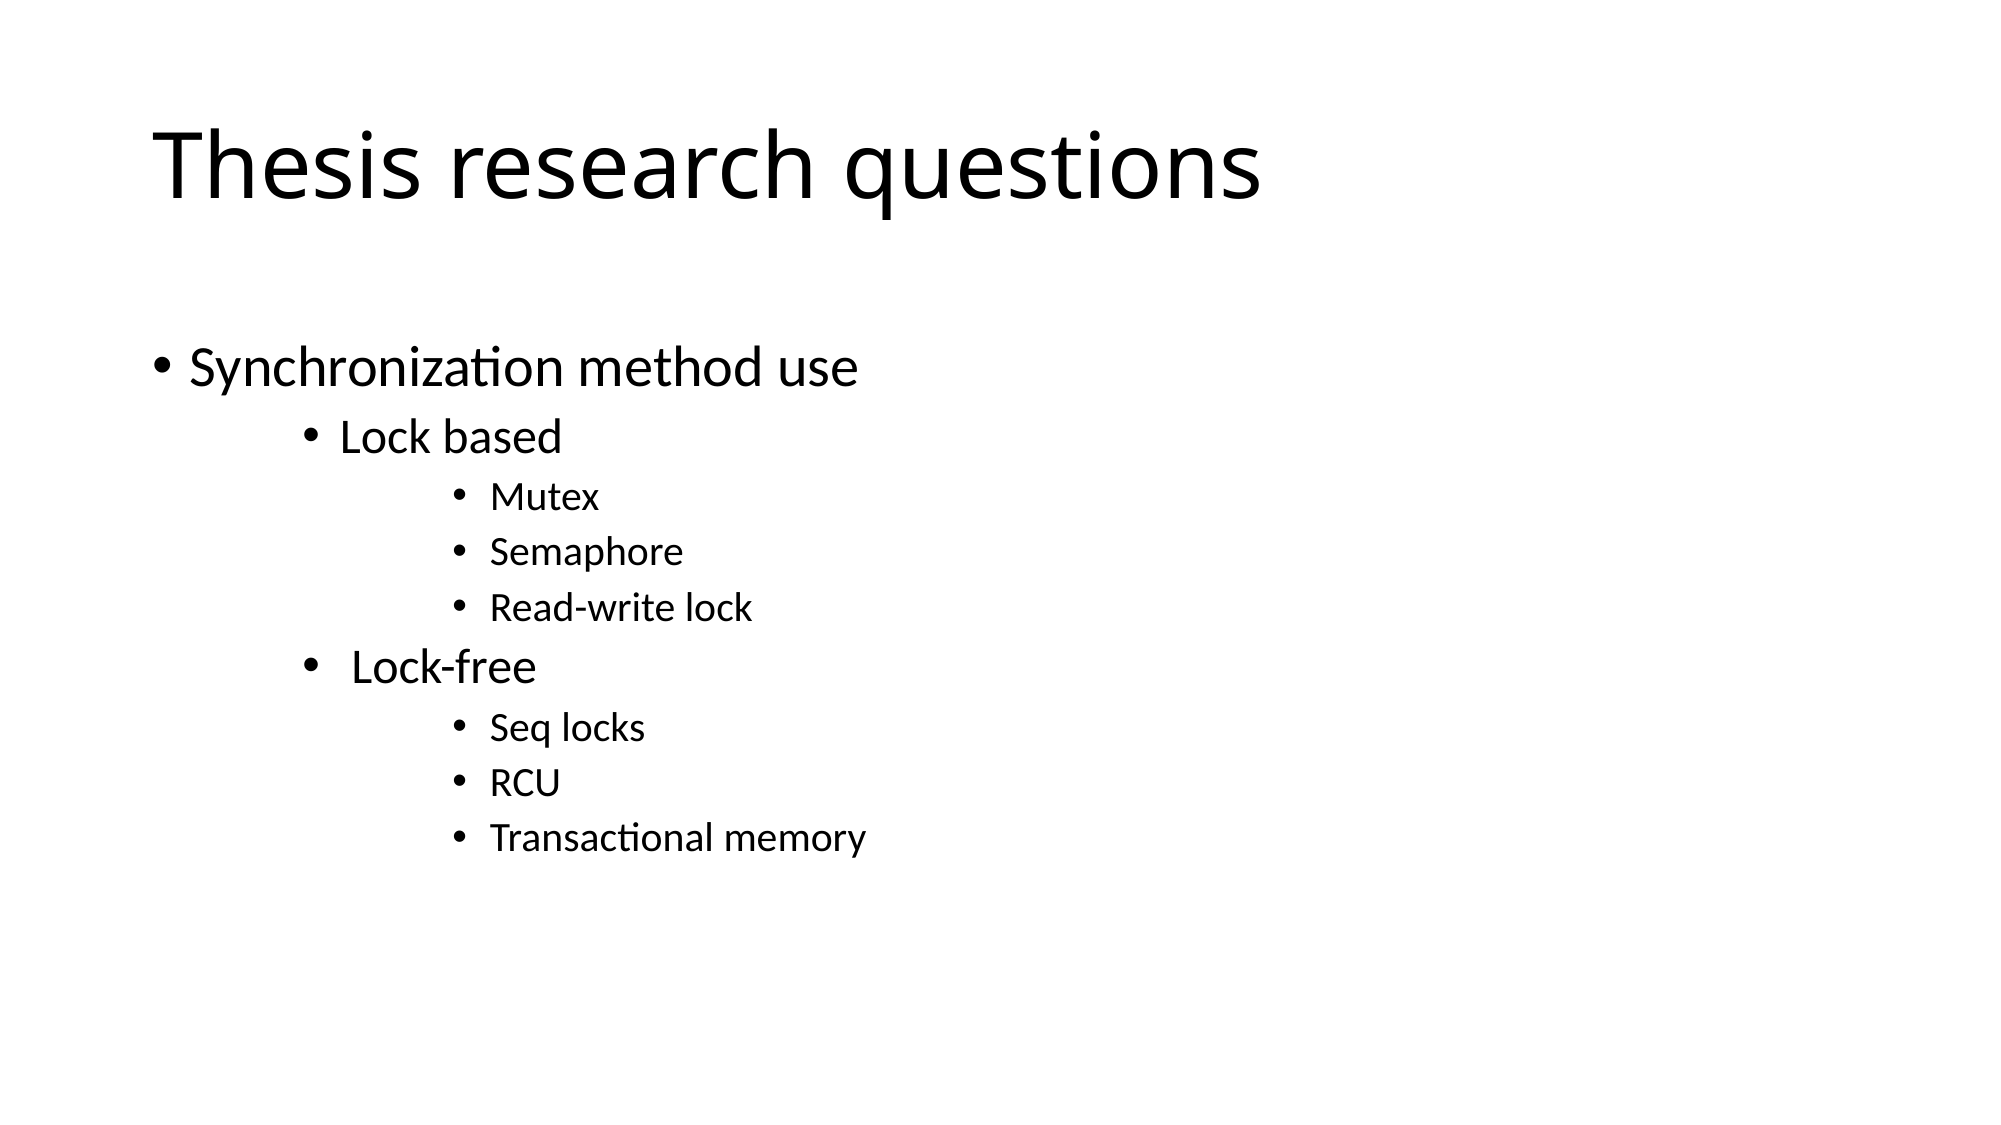

# Thesis research questions
Synchronization method use
Lock based
Mutex
Semaphore
Read-write lock
 Lock-free
Seq locks
RCU
Transactional memory